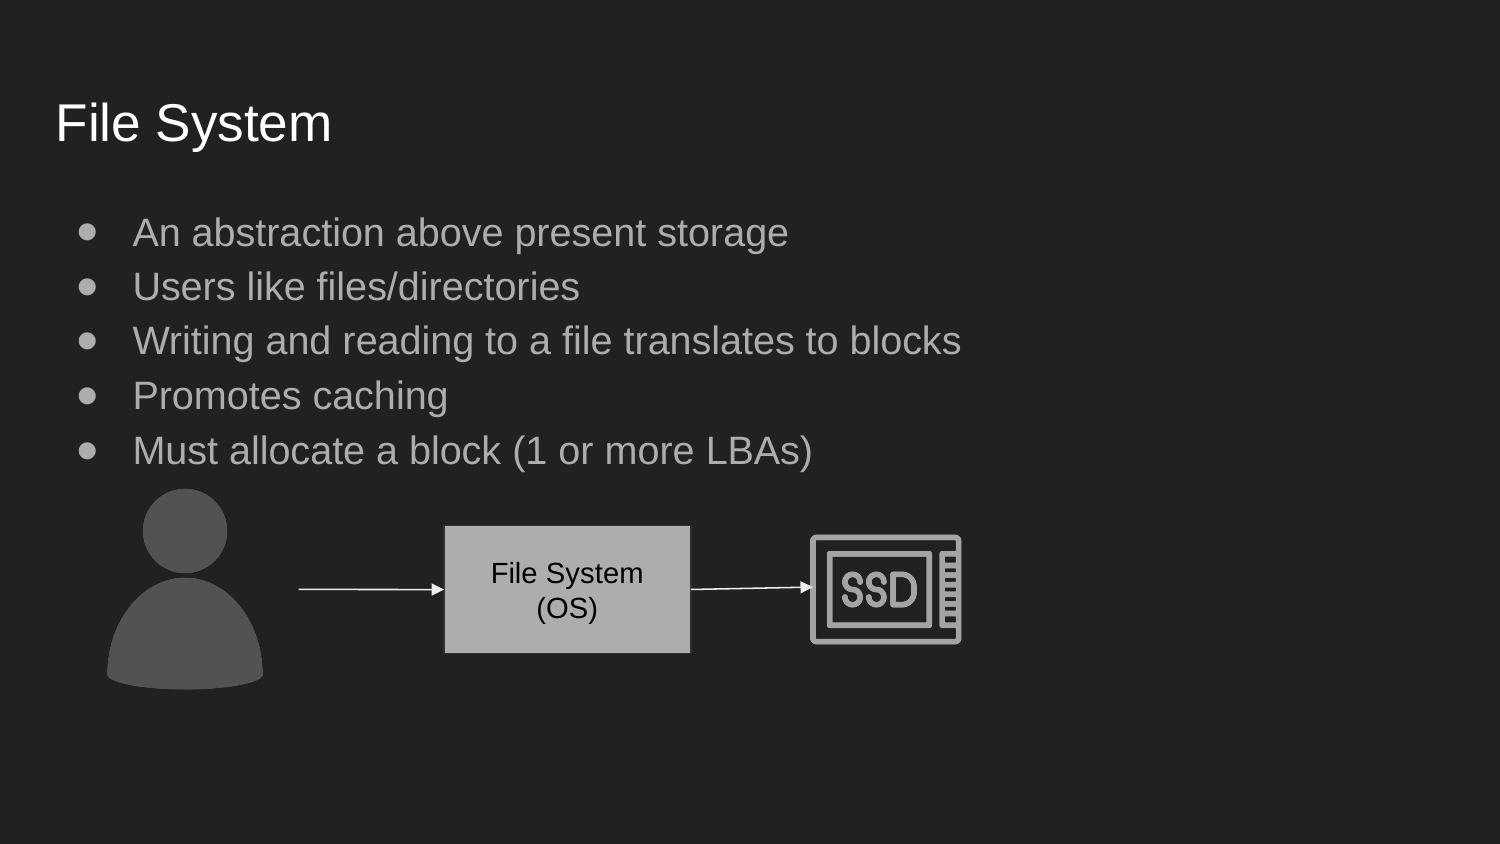

# File System
An abstraction above present storage
Users like files/directories
Writing and reading to a file translates to blocks
Promotes caching
Must allocate a block (1 or more LBAs)
File System
(OS)